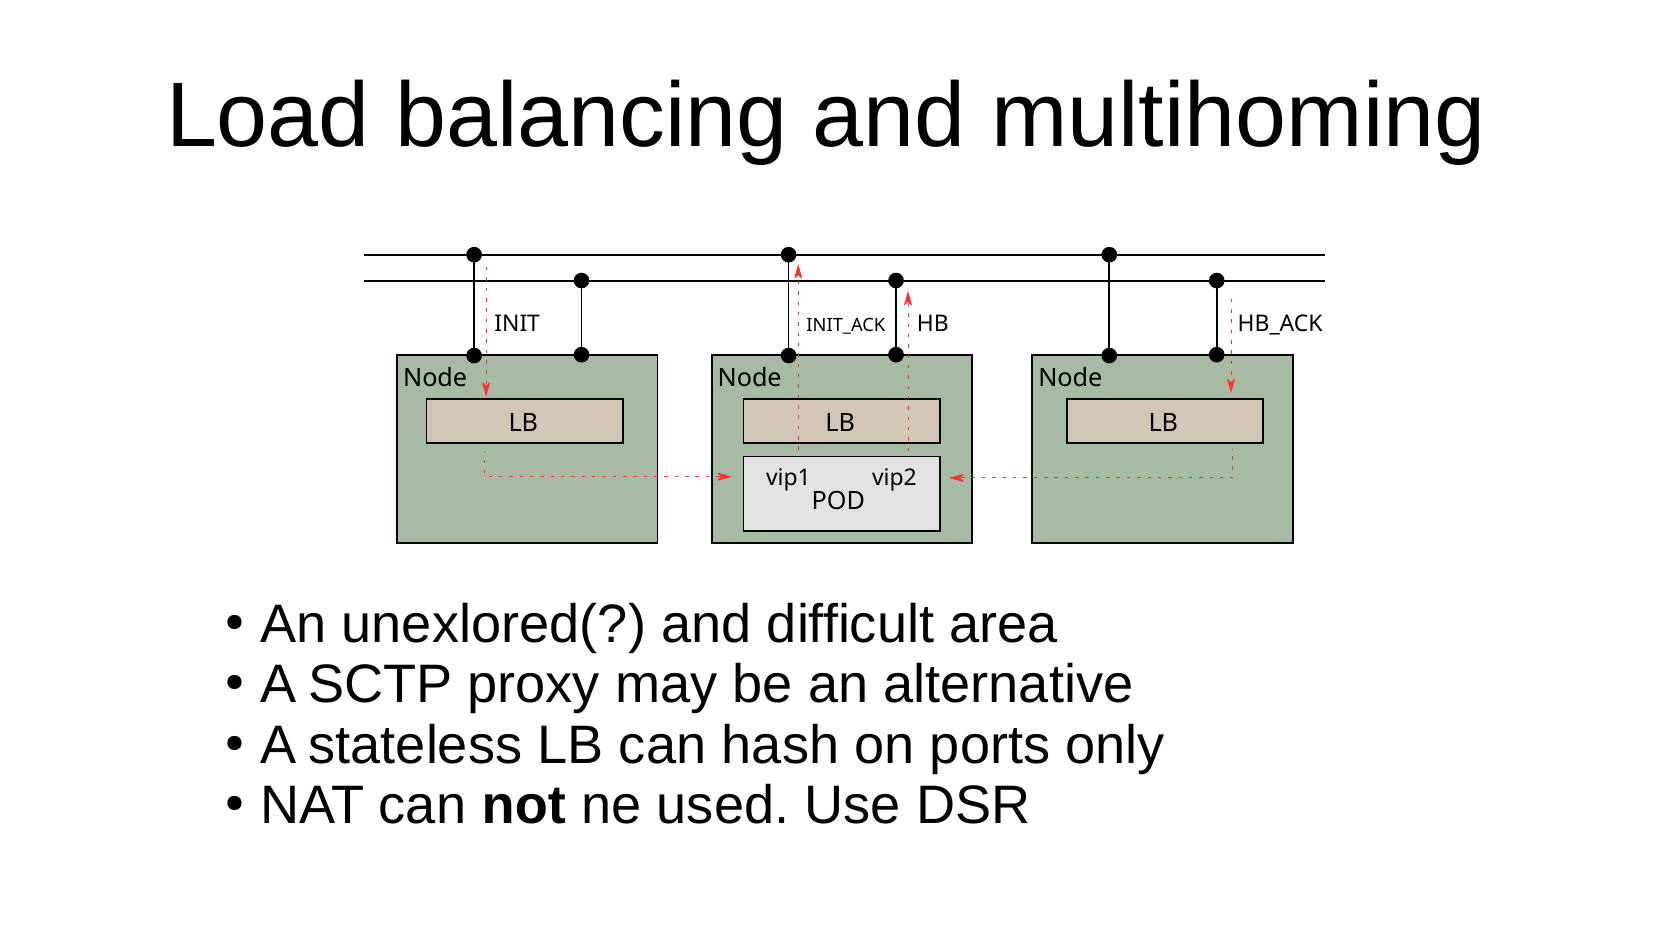

# Load balancing and multihoming
An unexlored(?) and difficult area
A SCTP proxy may be an alternative
A stateless LB can hash on ports only
NAT can not ne used. Use DSR